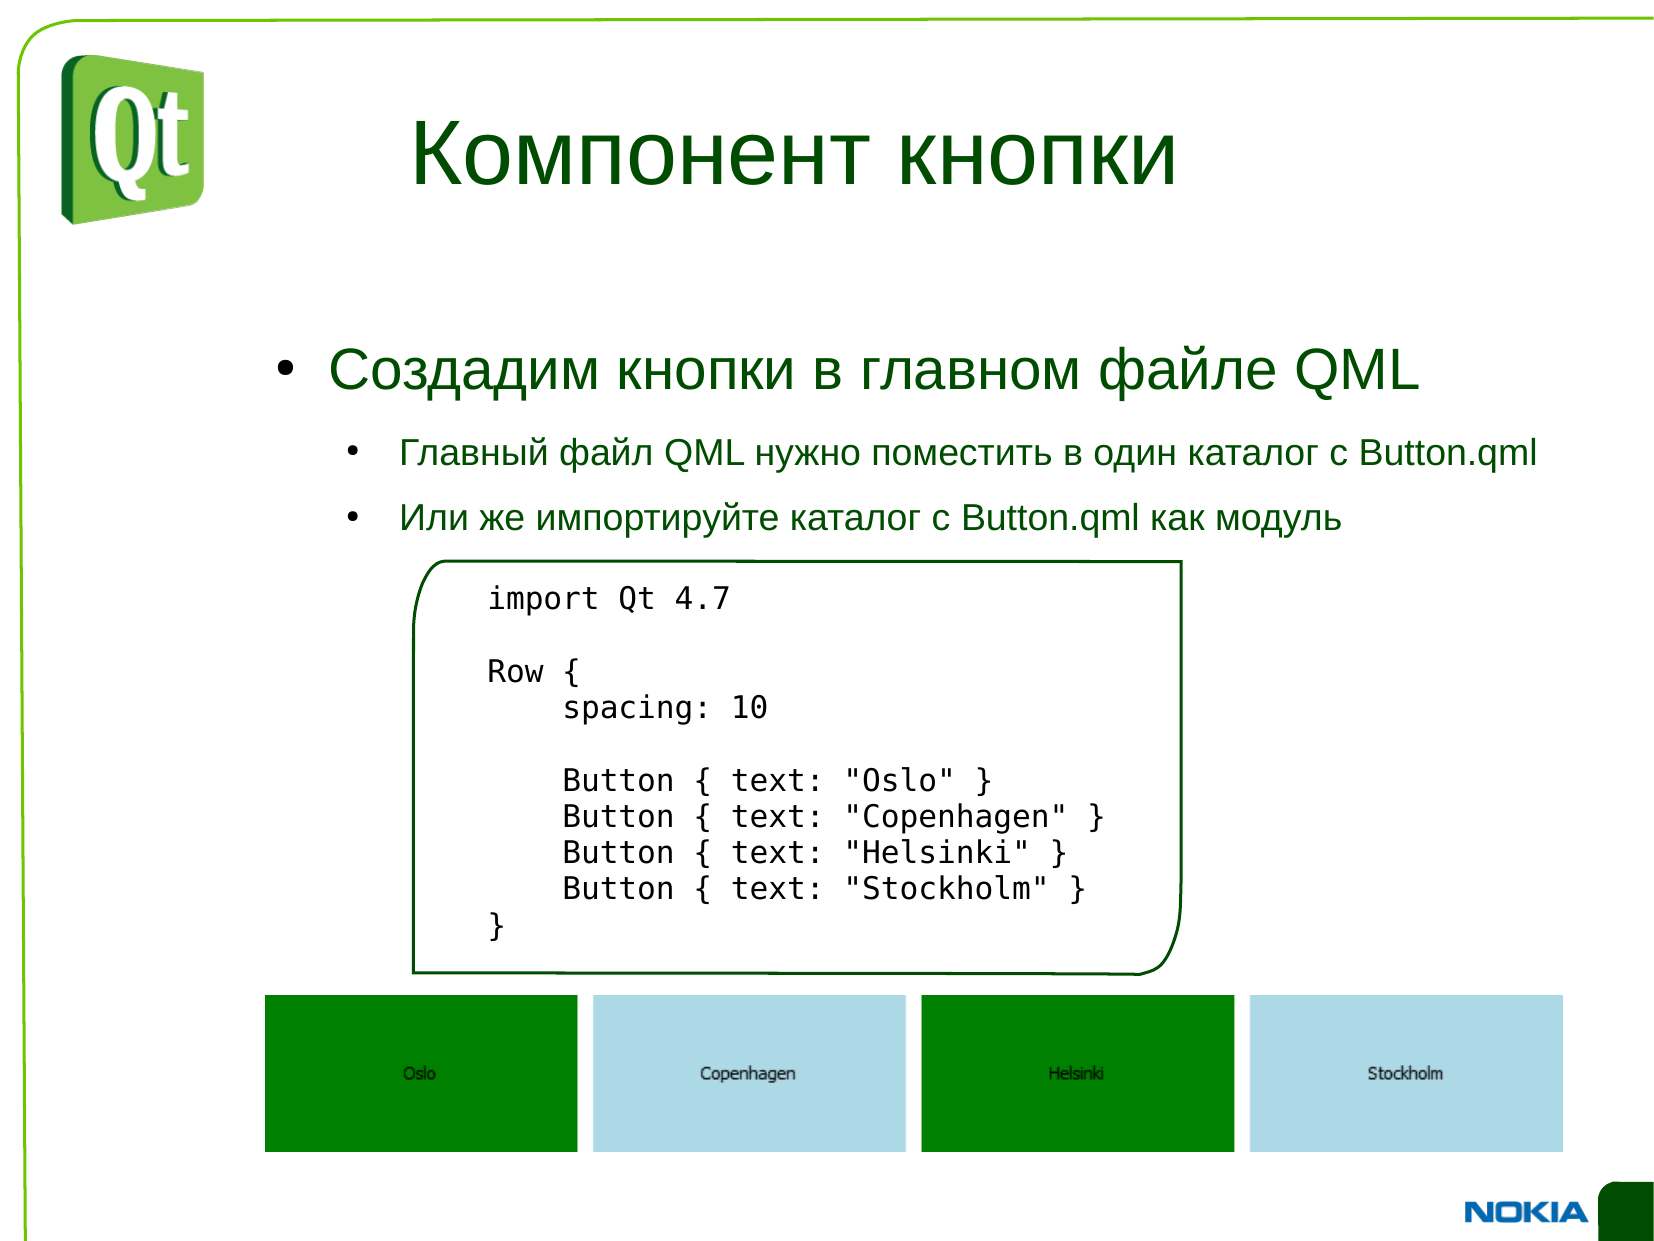

# Компонент кнопки
Создадим кнопки в главном файле QML
Главный файл QML нужно поместить в один каталог с Button.qml
Или же импортируйте каталог с Button.qml как модуль
import Qt 4.7
Row {
 spacing: 10
 Button { text: "Oslo" }
 Button { text: "Copenhagen" }
 Button { text: "Helsinki" }
 Button { text: "Stockholm" }
}